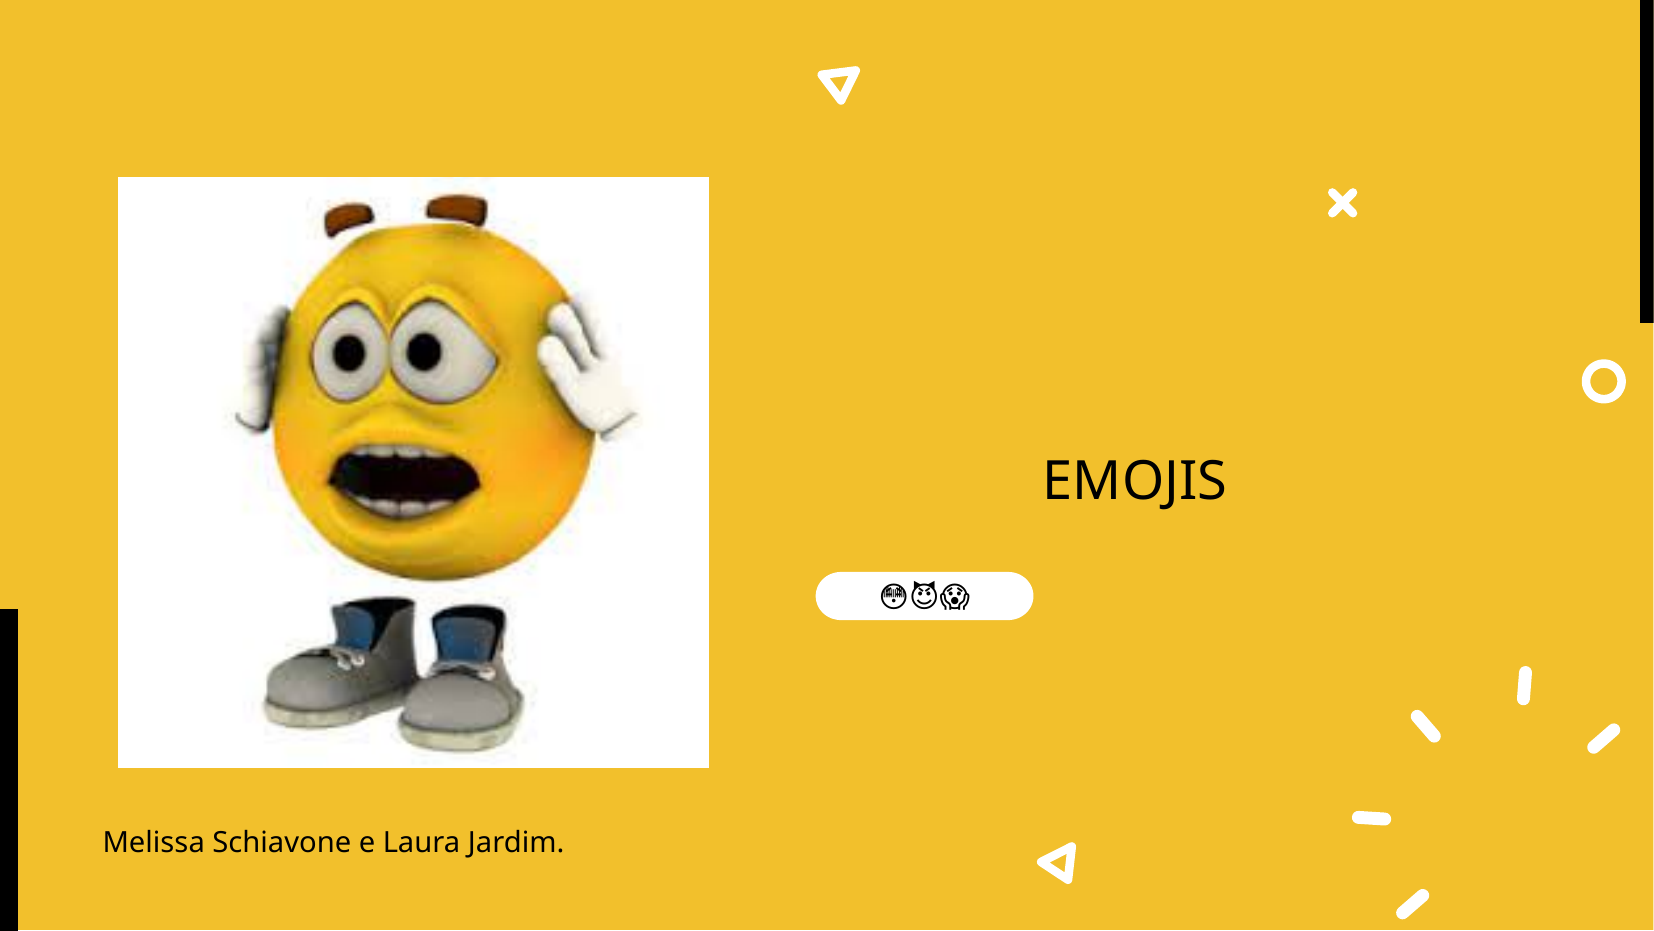

# EMOJIS
😳😈🤓😱🥵
Melissa Schiavone e Laura Jardim.